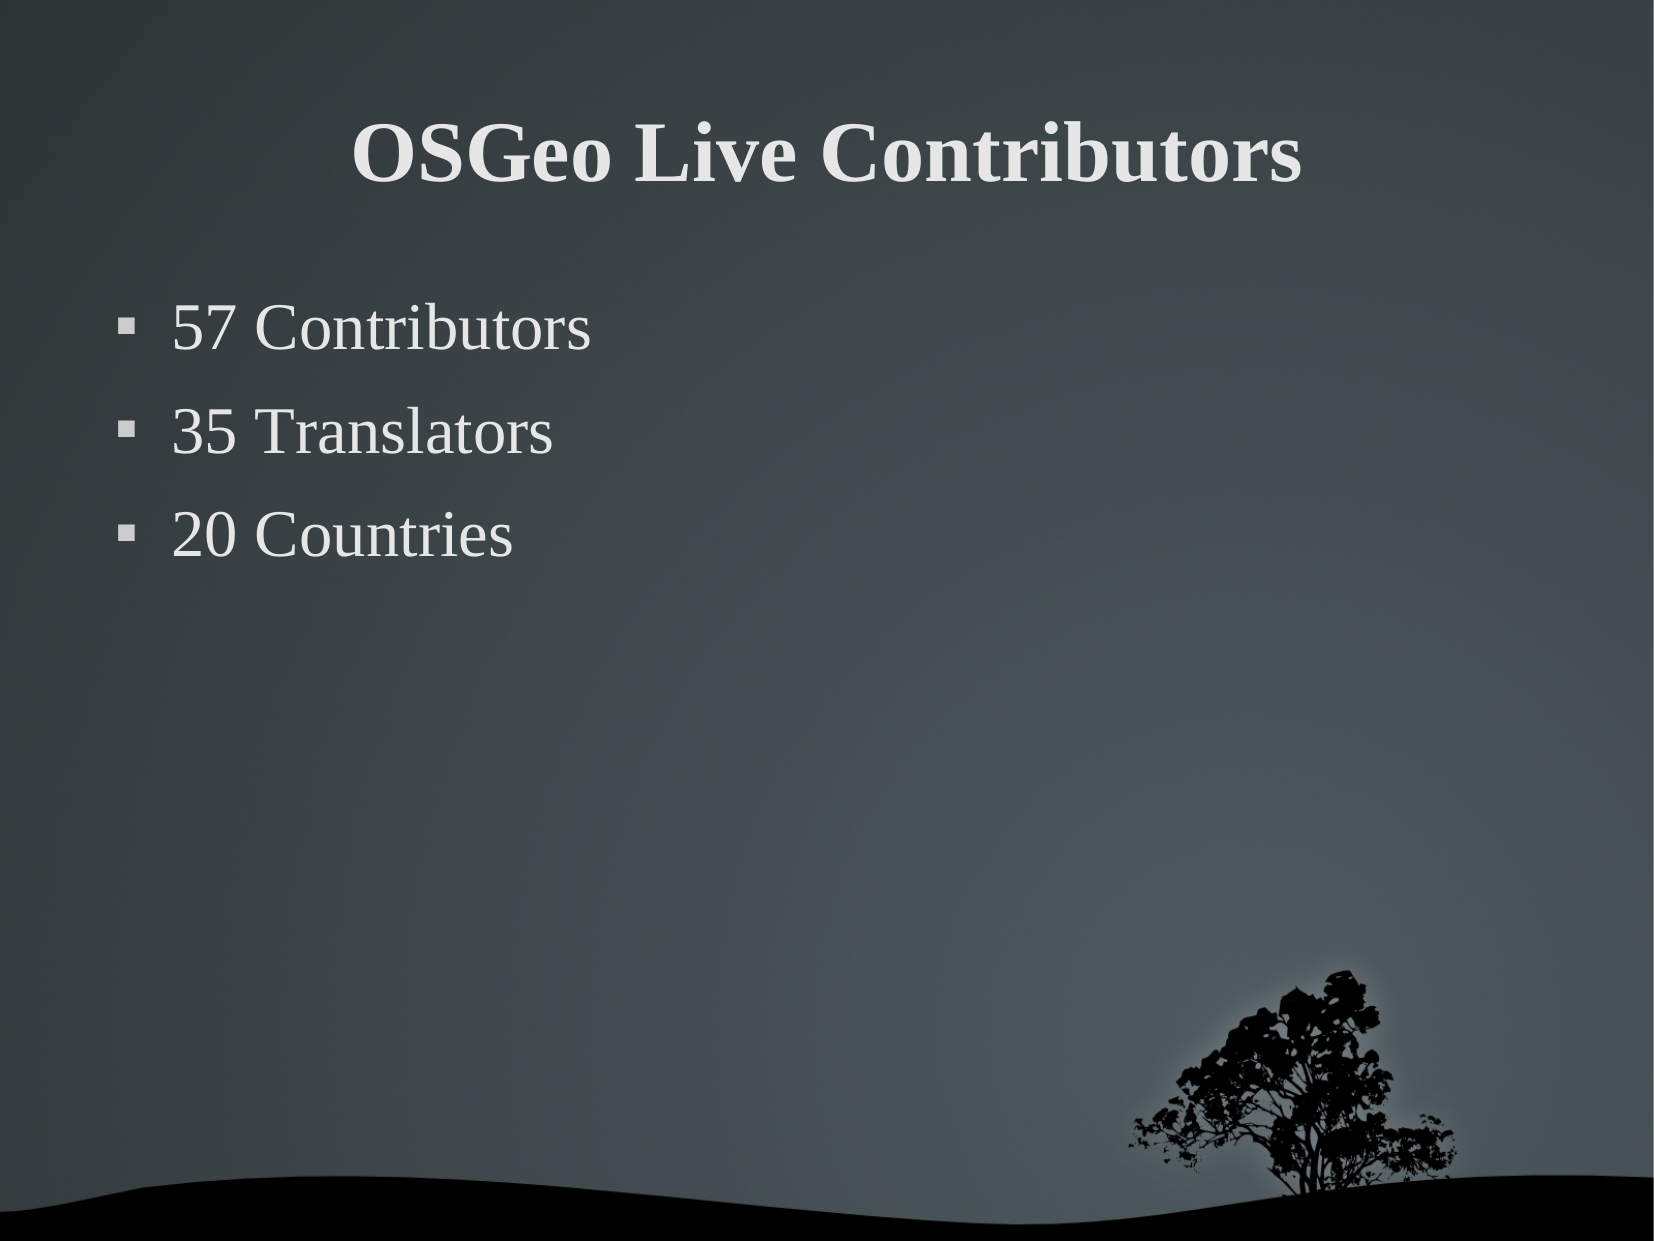

# OSGeo Live Contributors
57 Contributors
35 Translators
20 Countries